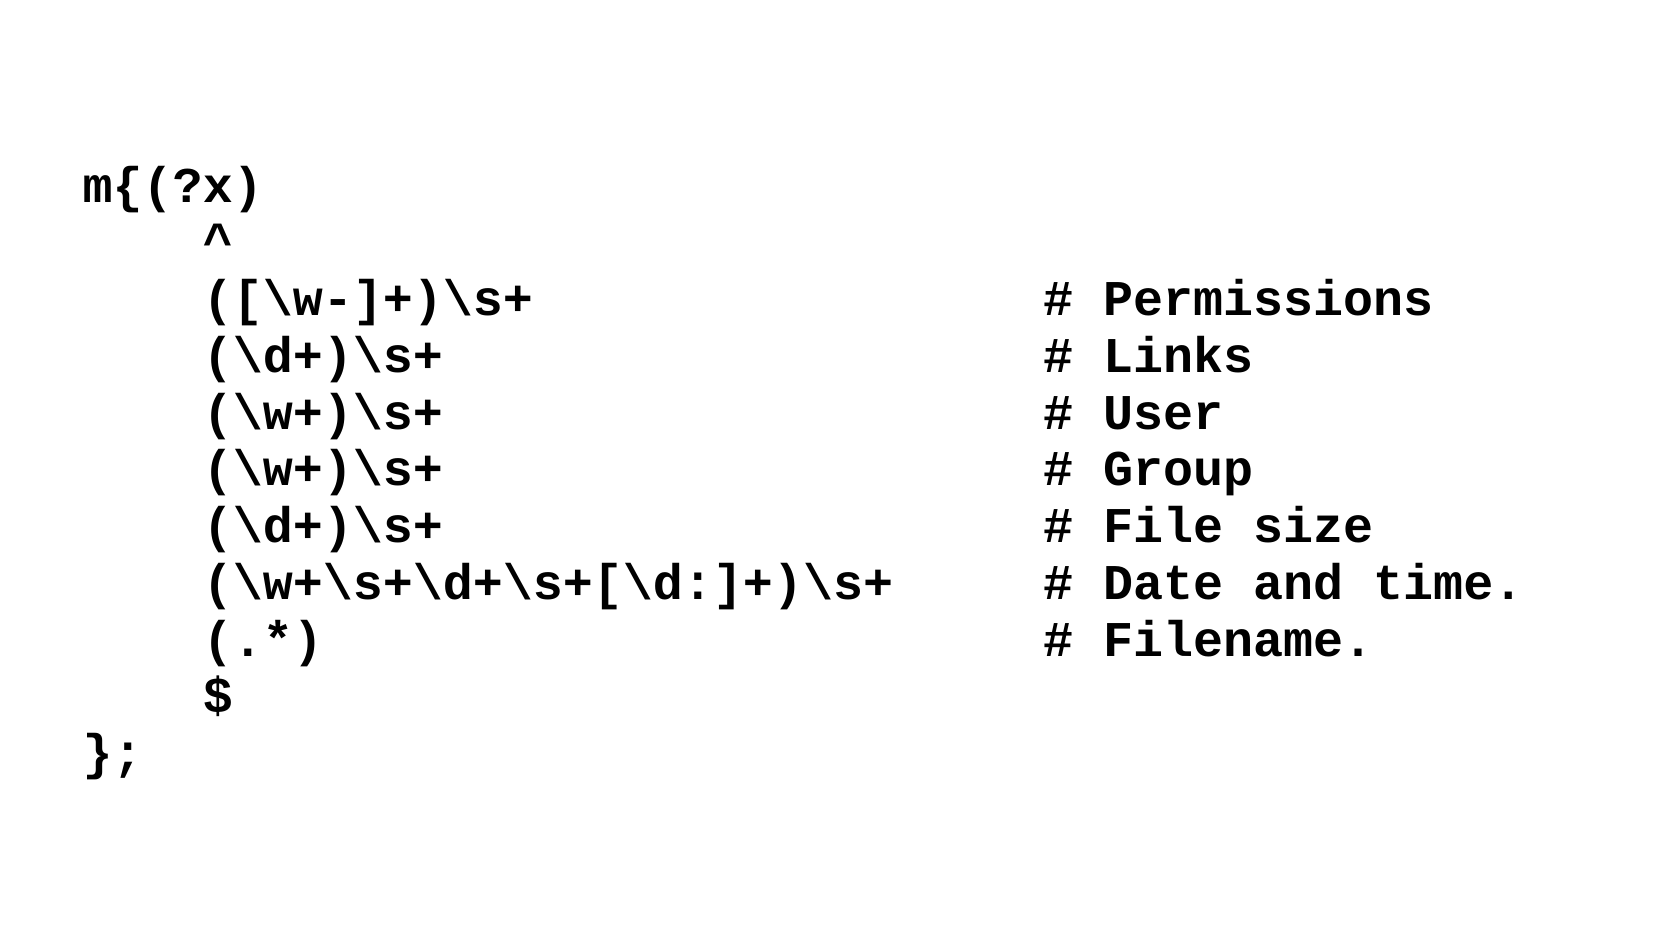

# m{(?x) ^ ([\w-]+)\s+ # Permissions (\d+)\s+ # Links (\w+)\s+ # User (\w+)\s+ # Group (\d+)\s+ # File size (\w+\s+\d+\s+[\d:]+)\s+ # Date and time. (.*) # Filename. $ };